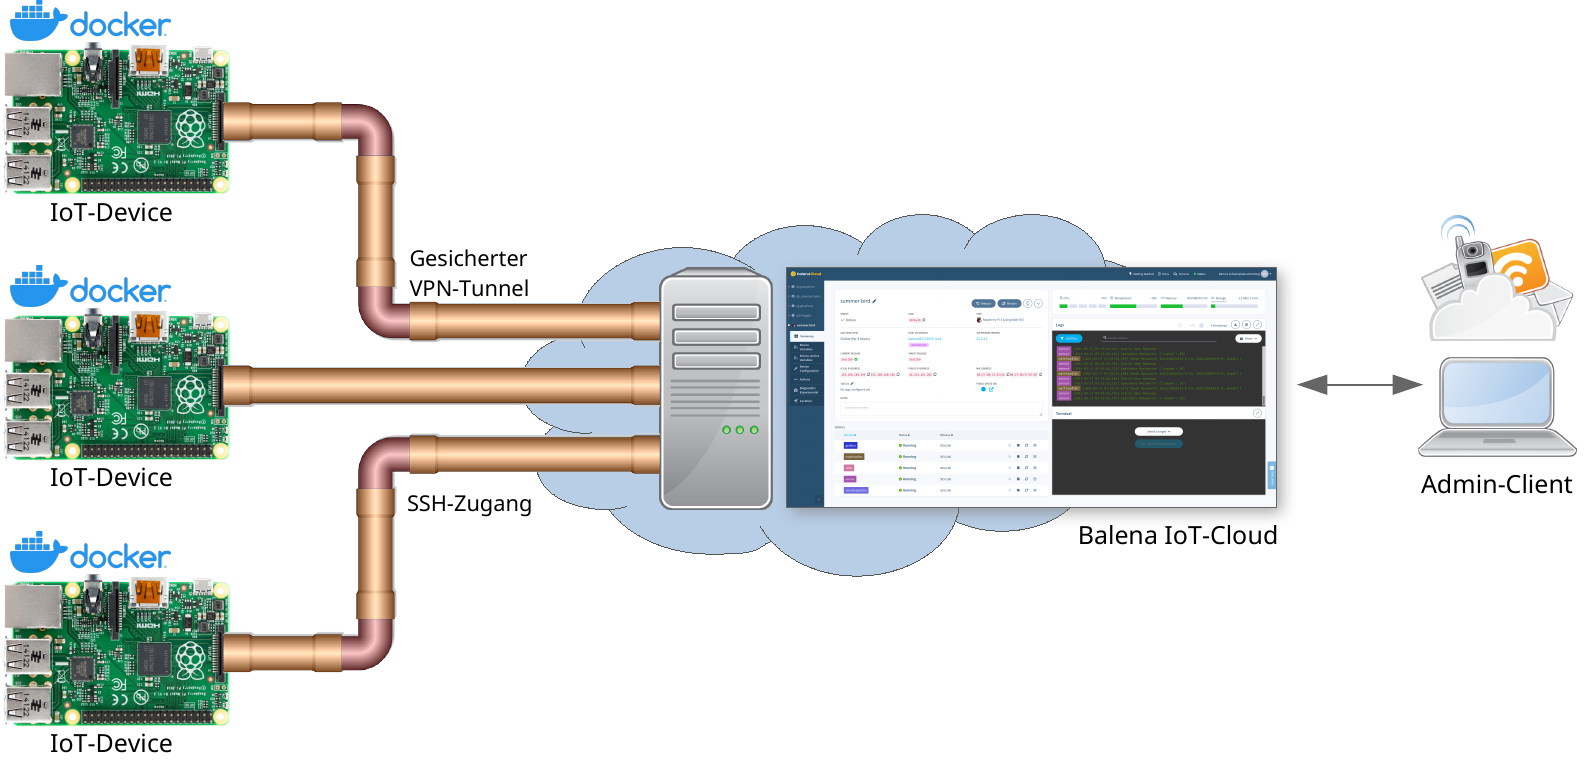

IoT-Device
Admin-Client
Gesicherter
VPN-Tunnel
IoT-Device
SSH-Zugang
Balena IoT-Cloud
IoT-Device